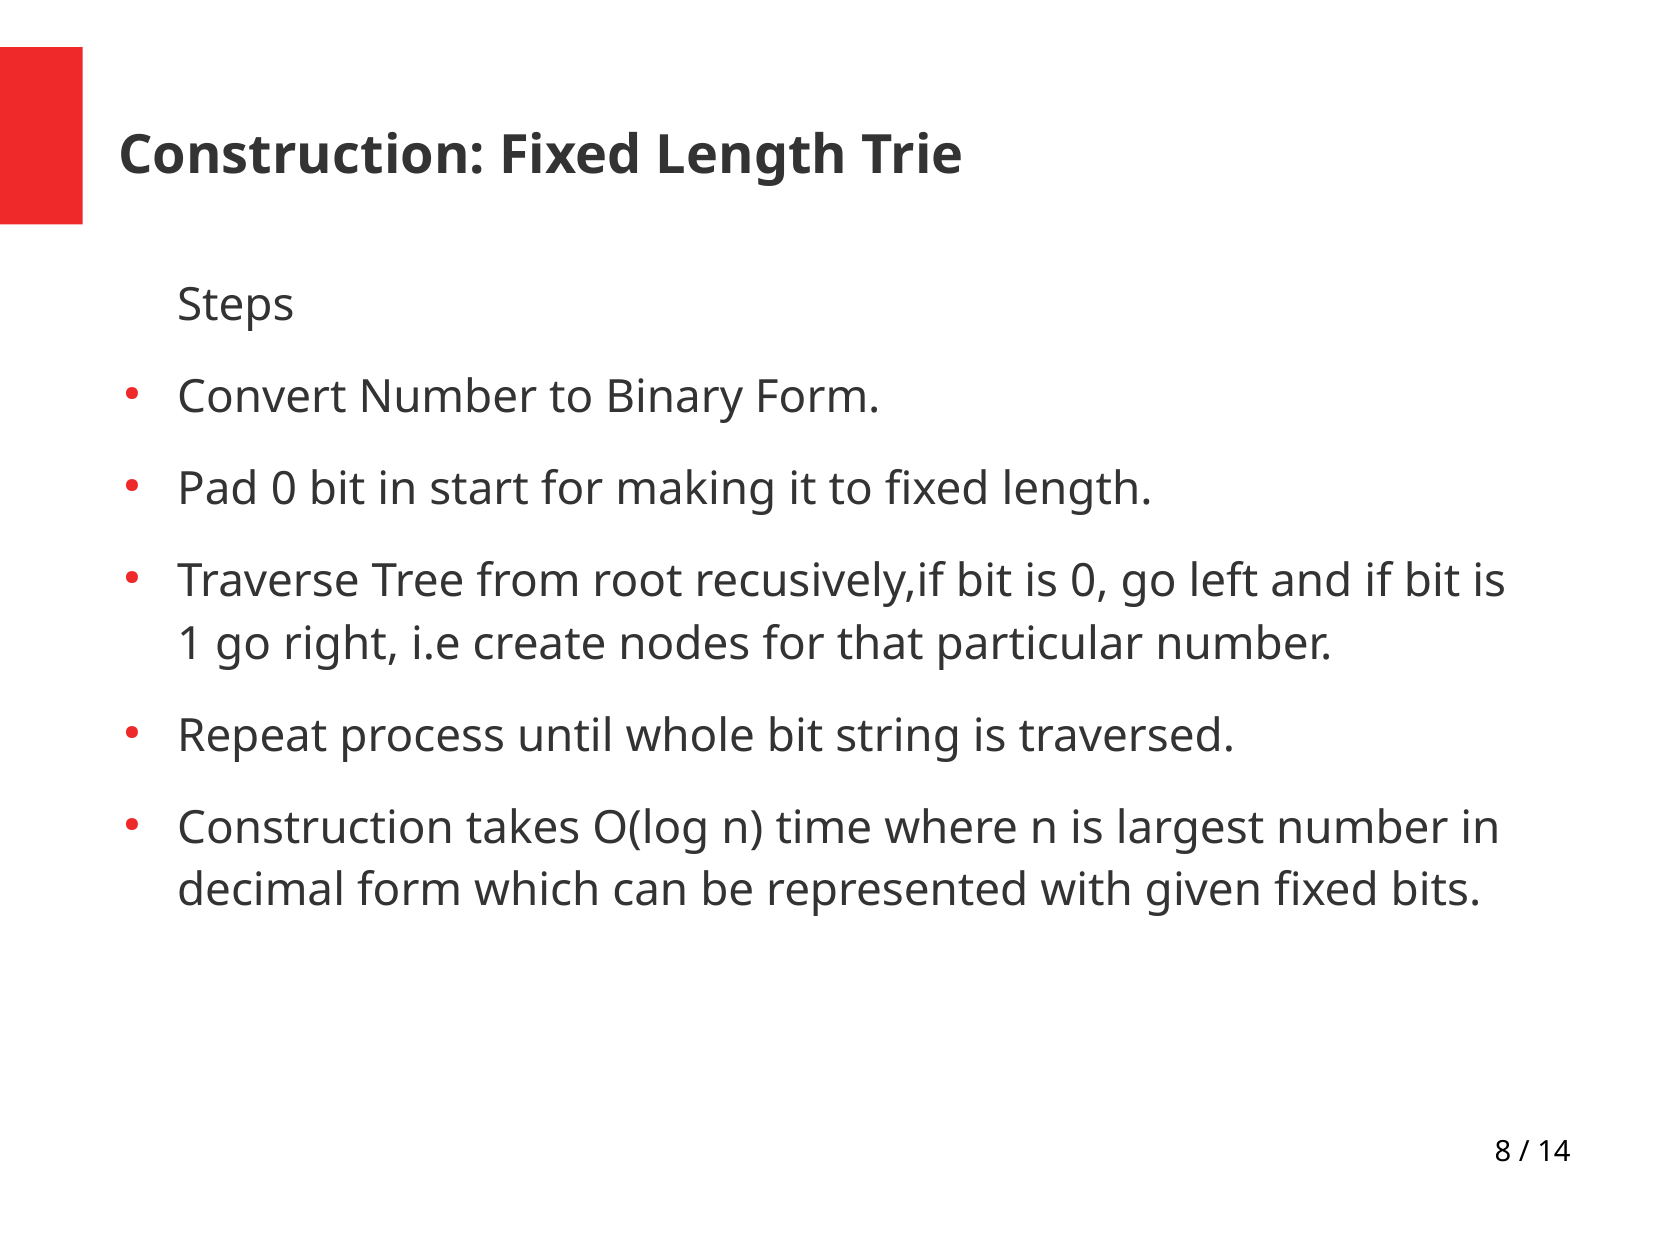

# Construction: Fixed Length Trie
Steps
Convert Number to Binary Form.
Pad 0 bit in start for making it to fixed length.
Traverse Tree from root recusively,if bit is 0, go left and if bit is 1 go right, i.e create nodes for that particular number.
Repeat process until whole bit string is traversed.
Construction takes O(log n) time where n is largest number in decimal form which can be represented with given fixed bits.
8